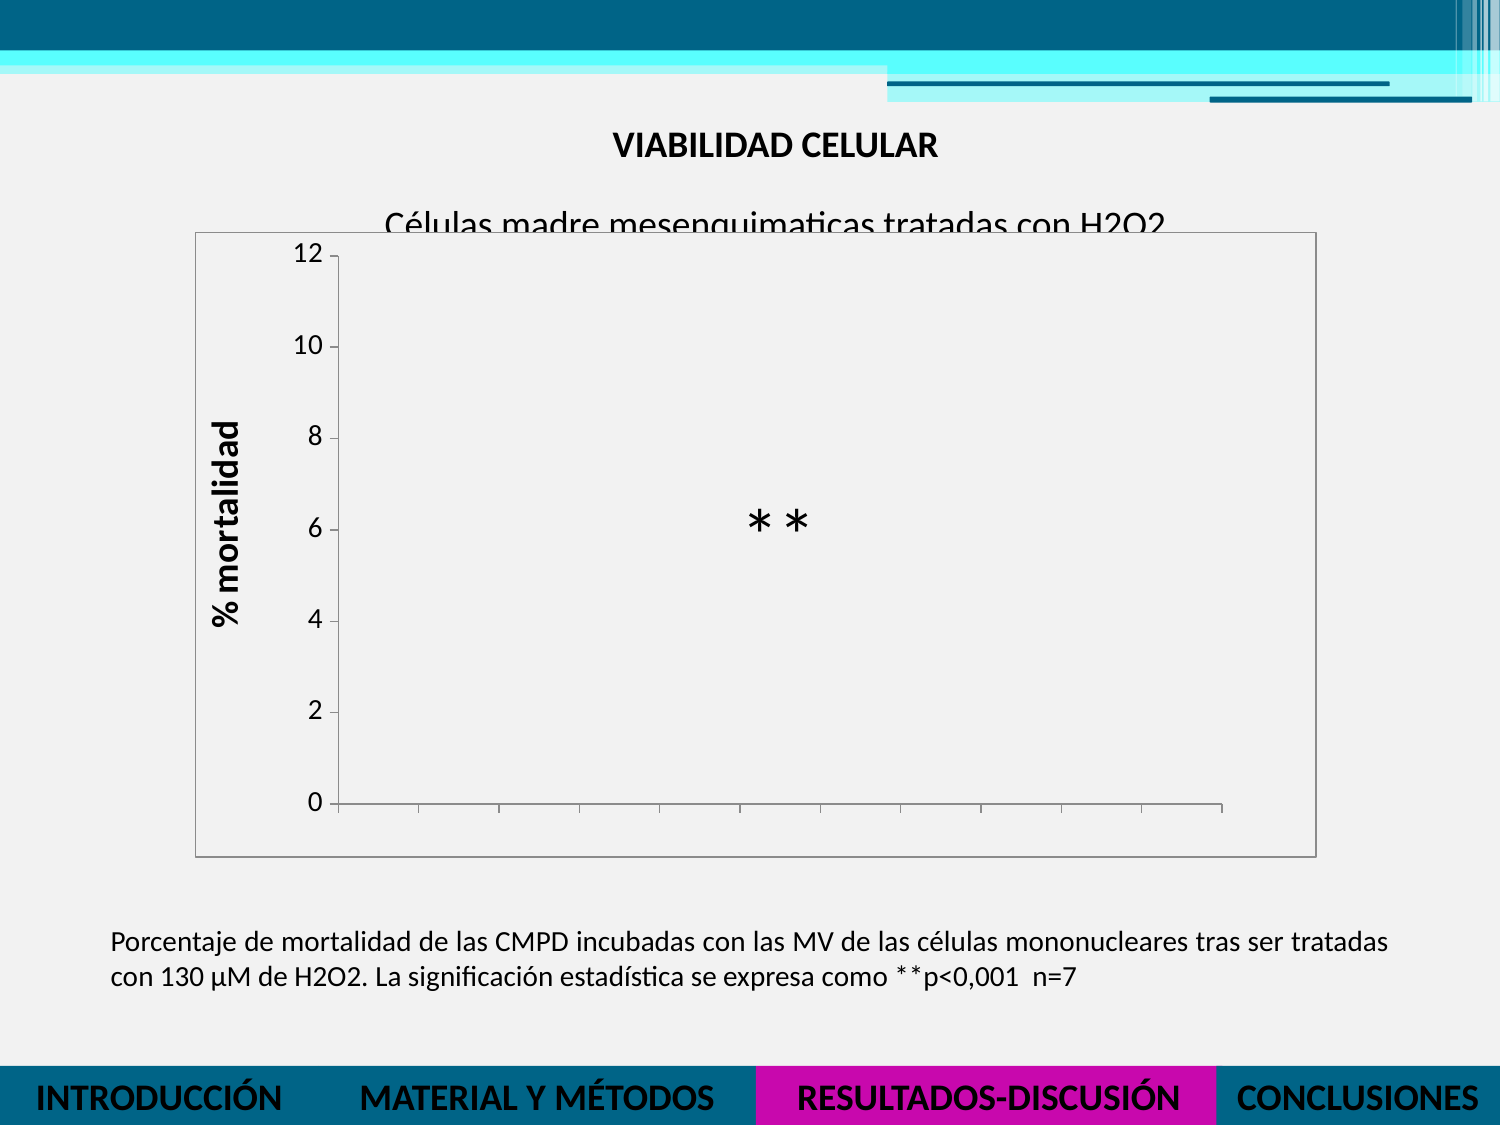

# RESULTADOS
VIABILIDAD CELULAR
Células madre mesenquimaticas tratadas con H2O2
### Chart
| Category | |
|---|---|**
Porcentaje de mortalidad de las CMPD incubadas con las MV de las células mononucleares tras ser tratadas con 130 µM de H2O2. La significación estadística se expresa como **p<0,001 n=7
INTRODUCCIÓN
MATERIAL Y MÉTODOS
RESULTADOS-DISCUSIÓN
CONCLUSIONES